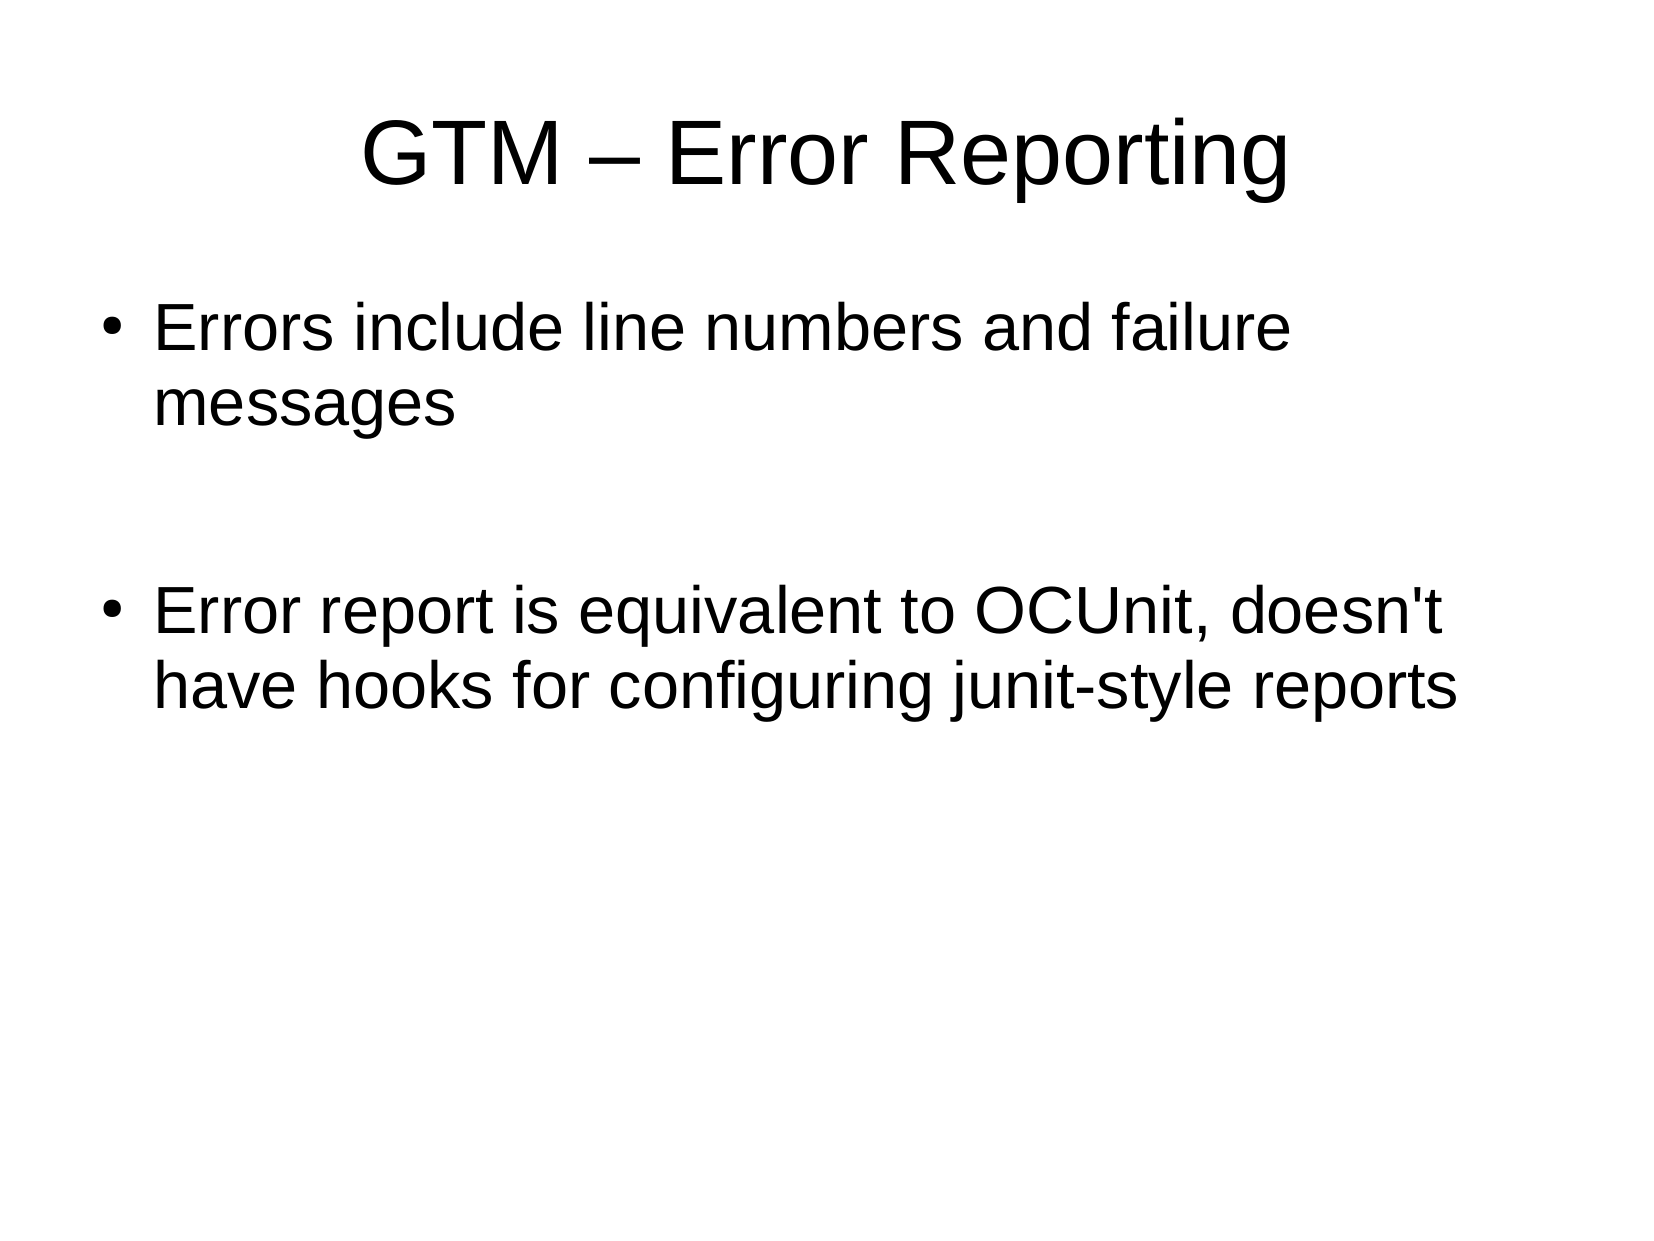

# GTM – Error Reporting
Errors include line numbers and failure messages
Error report is equivalent to OCUnit, doesn't have hooks for configuring junit-style reports